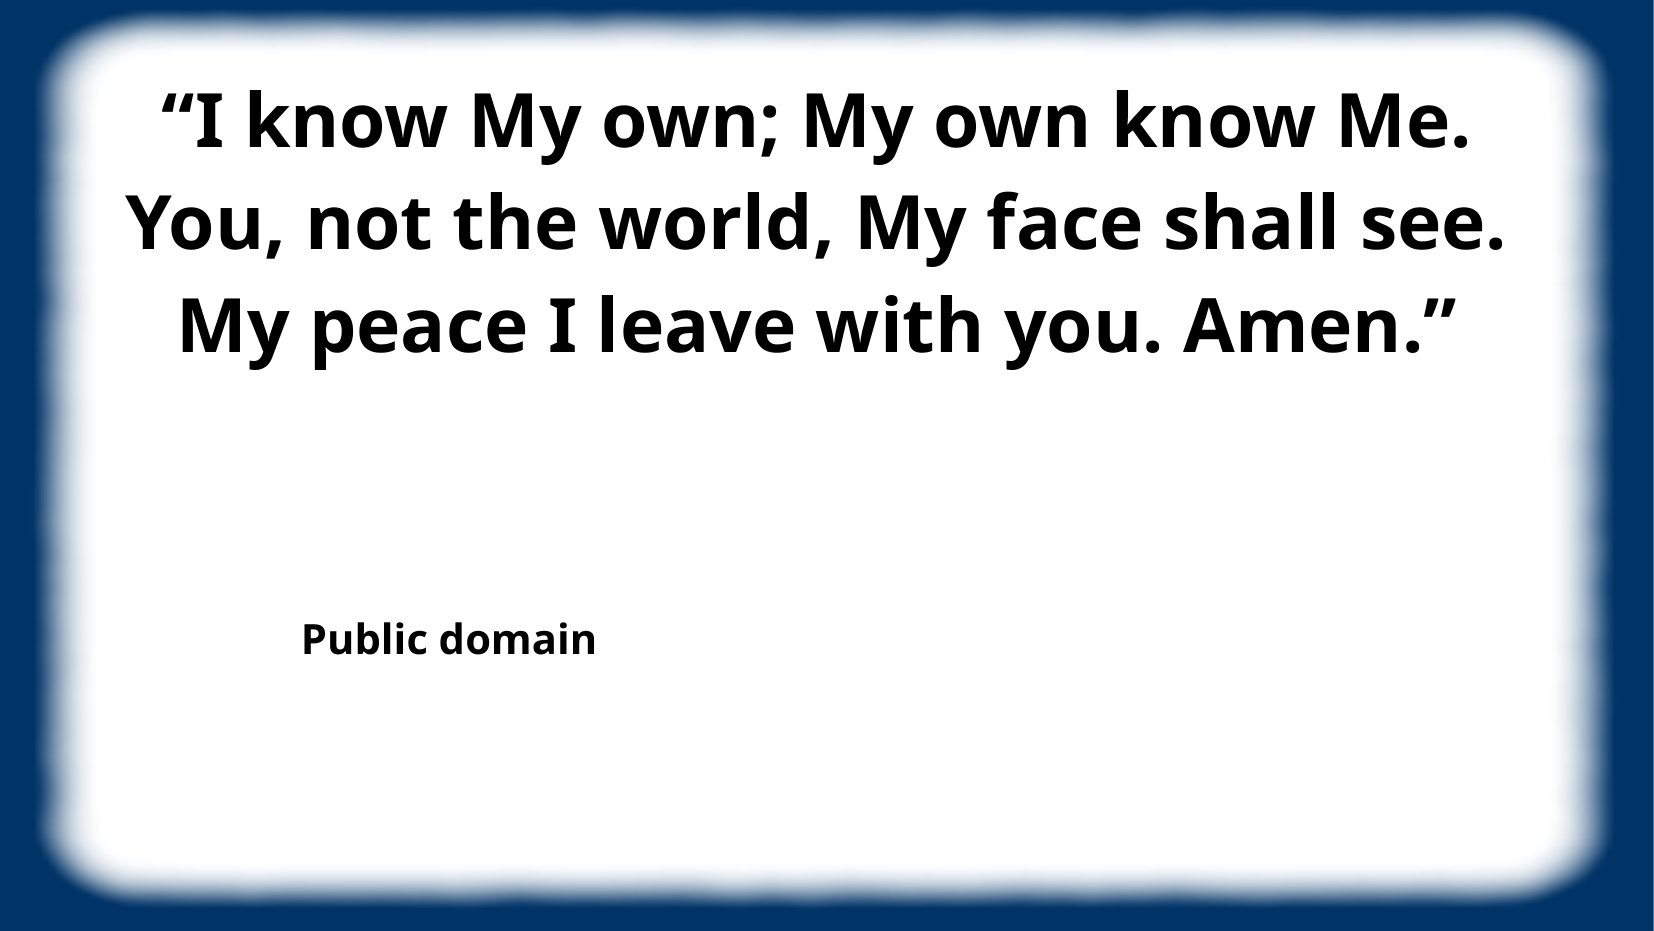

“I know My own; My own know Me.
You, not the world, My face shall see.
My peace I leave with you. Amen.”
 Public domain